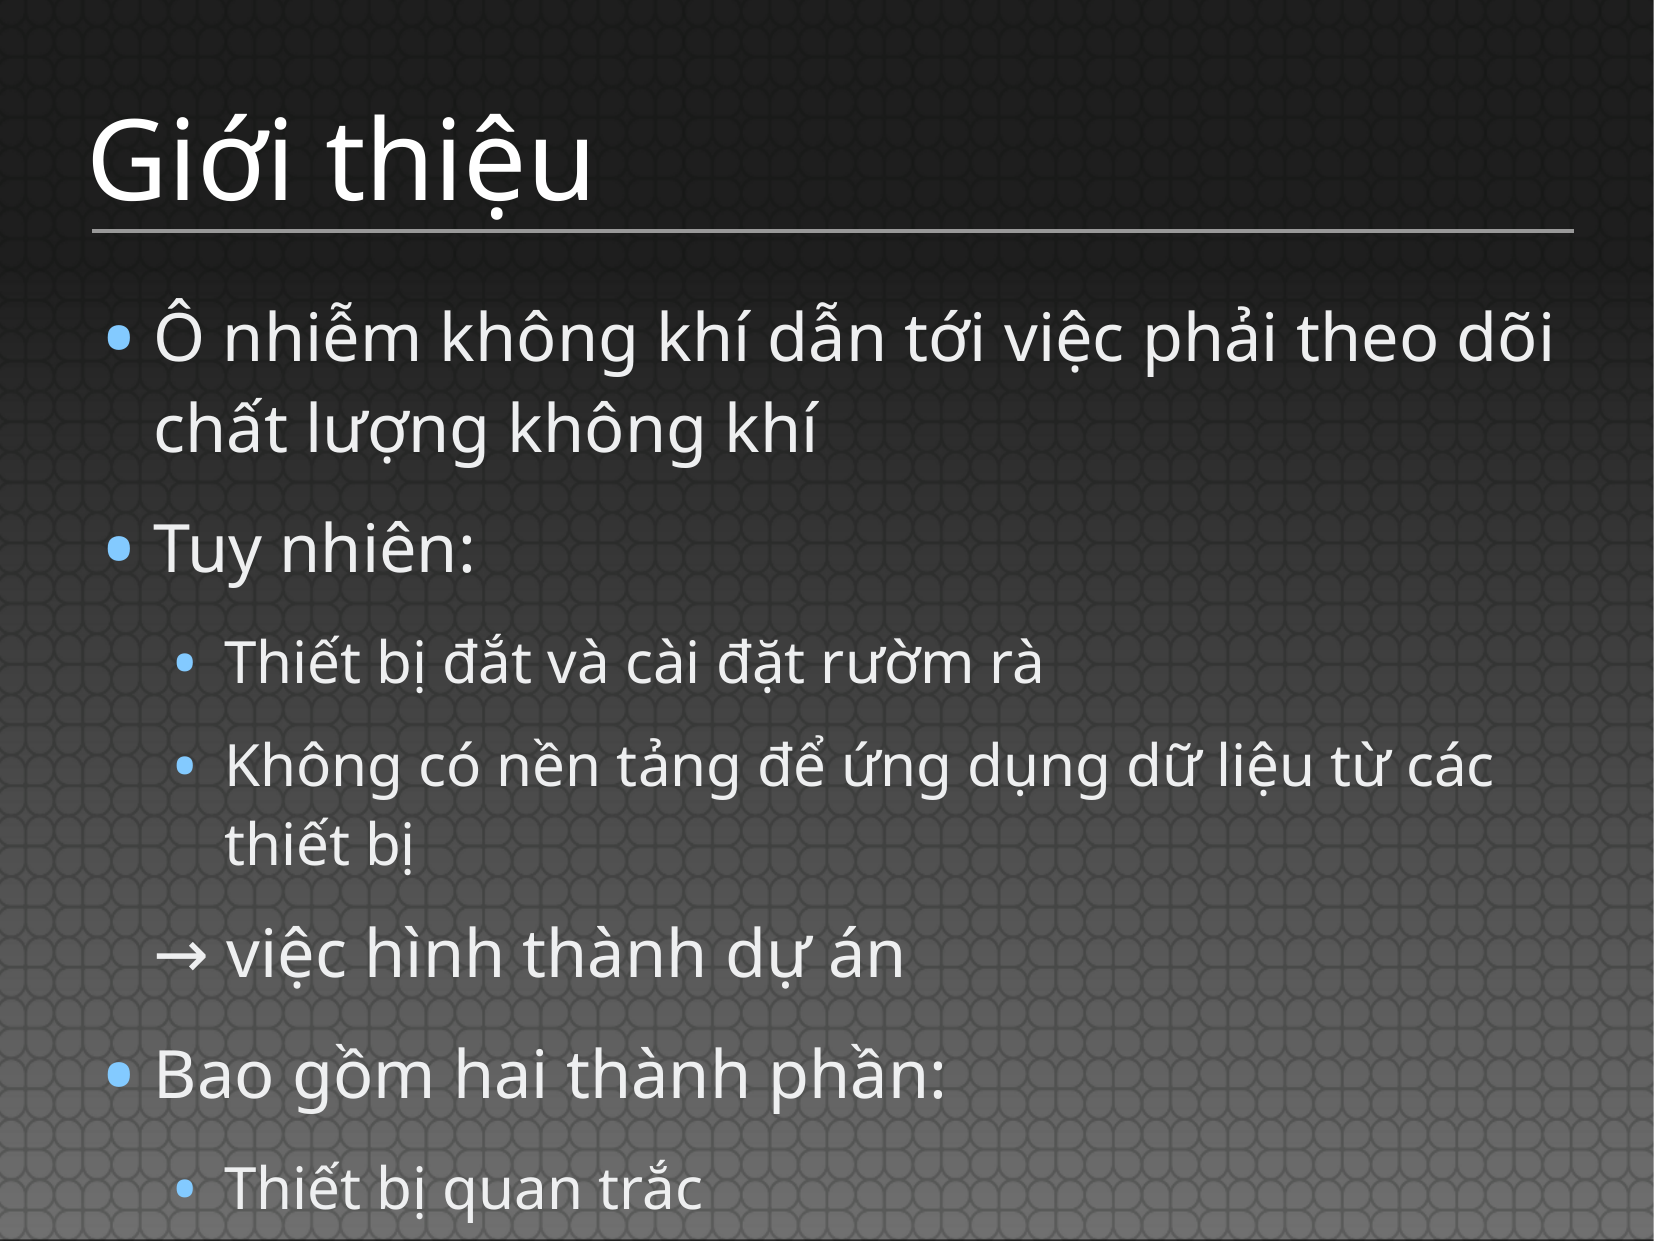

# Giới thiệu
Ô nhiễm không khí dẫn tới việc phải theo dõi chất lượng không khí
Tuy nhiên:
Thiết bị đắt và cài đặt rườm rà
Không có nền tảng để ứng dụng dữ liệu từ các thiết bị
→ việc hình thành dự án
Bao gồm hai thành phần:
Thiết bị quan trắc
Trang web